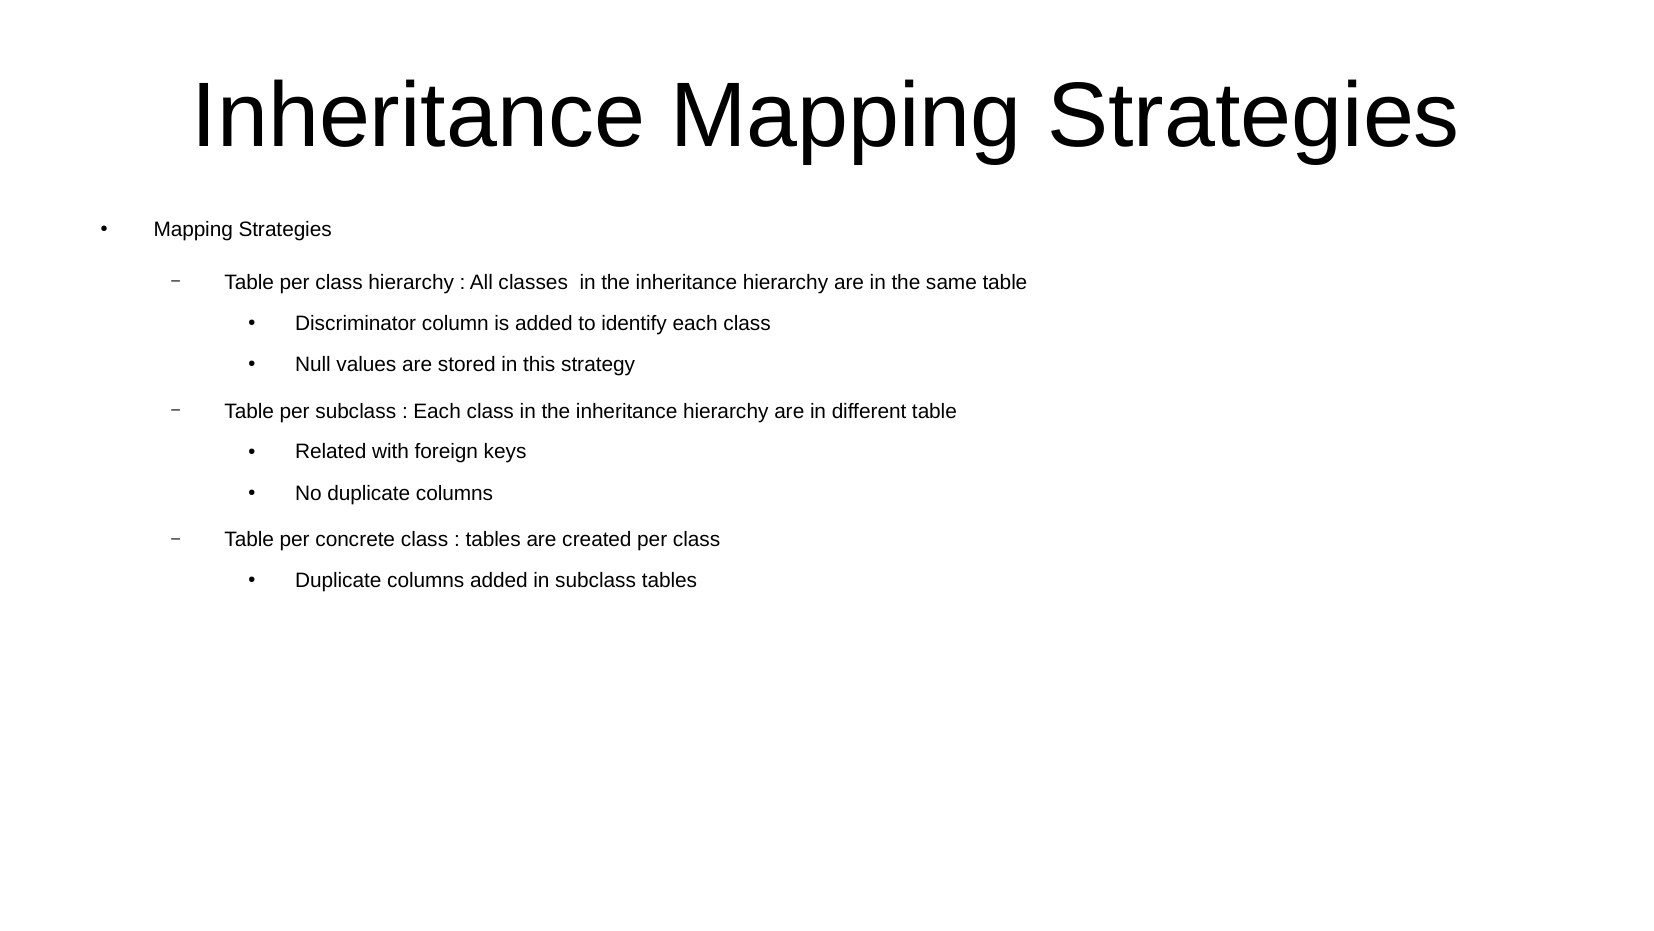

# Inheritance Mapping Strategies
Mapping Strategies
Table per class hierarchy : All classes in the inheritance hierarchy are in the same table
Discriminator column is added to identify each class
Null values are stored in this strategy
Table per subclass : Each class in the inheritance hierarchy are in different table
Related with foreign keys
No duplicate columns
Table per concrete class : tables are created per class
Duplicate columns added in subclass tables